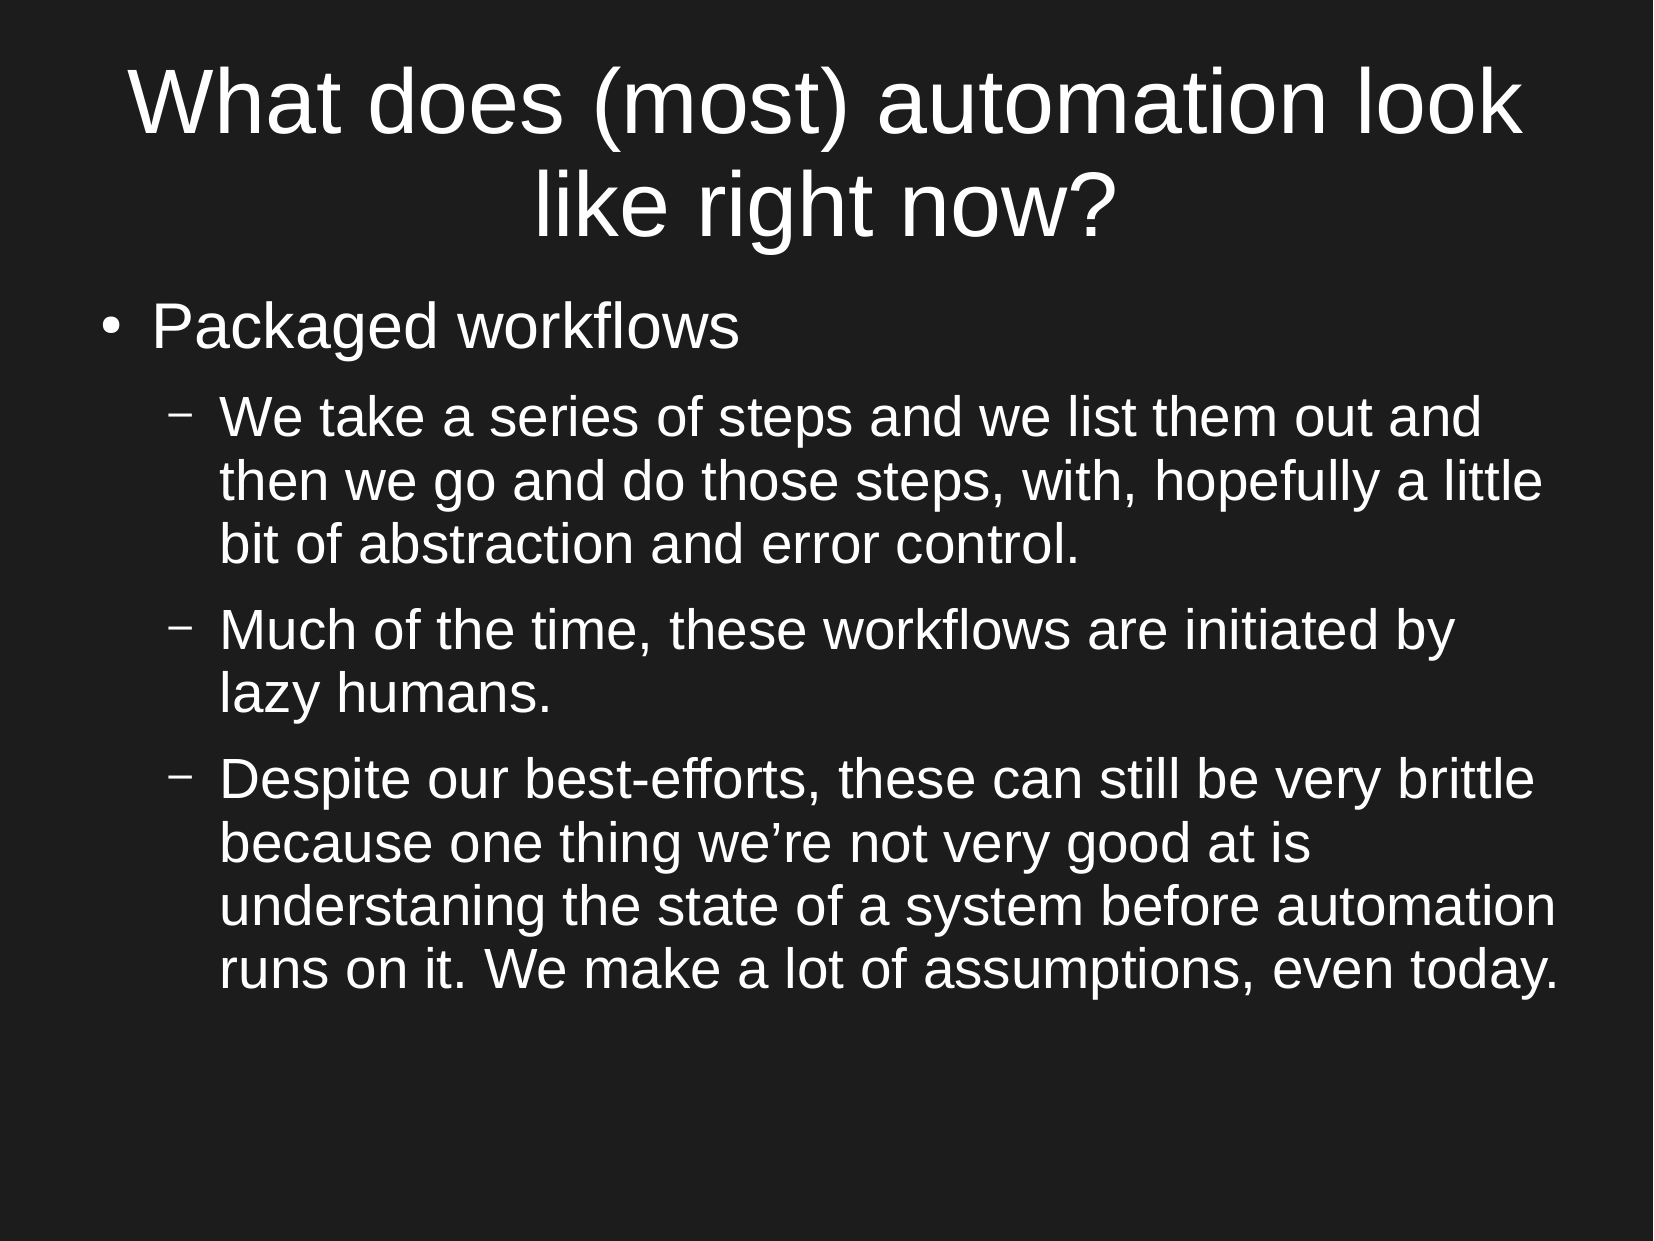

# What does (most) automation look like right now?
Packaged workflows
We take a series of steps and we list them out and then we go and do those steps, with, hopefully a little bit of abstraction and error control.
Much of the time, these workflows are initiated by lazy humans.
Despite our best-efforts, these can still be very brittle because one thing we’re not very good at is understaning the state of a system before automation runs on it. We make a lot of assumptions, even today.